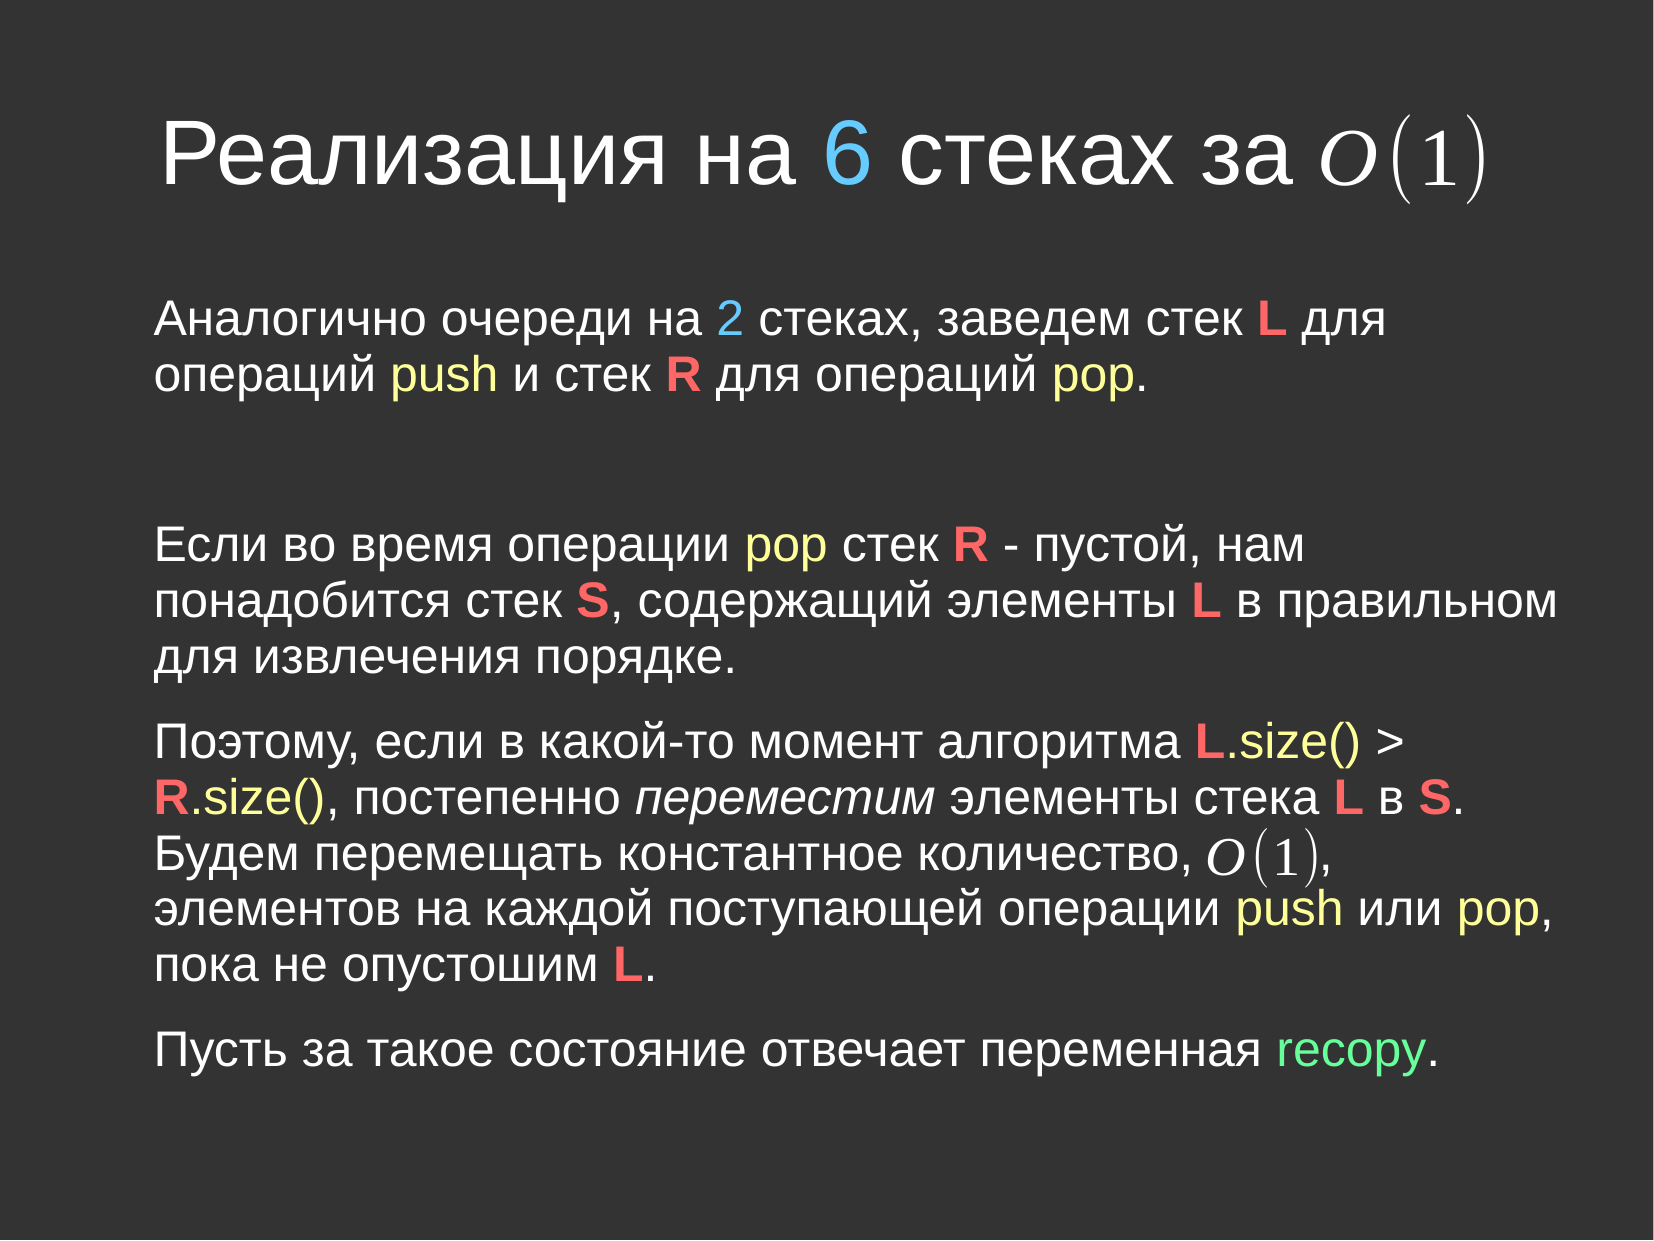

# Реализация на 6 стеках за
Аналогично очереди на 2 стеках, заведем стек L для операций push и стек R для операций pop.
Если во время операции pop стек R - пустой, нам понадобится стек S, содержащий элементы L в правильном для извлечения порядке.
Поэтому, если в какой-то момент алгоритма L.size() > R.size(), постепенно переместим элементы стека L в S. Будем перемещать константное количество, , элементов на каждой поступающей операции push или pop, пока не опустошим L.
Пусть за такое состояние отвечает переменная recopy.